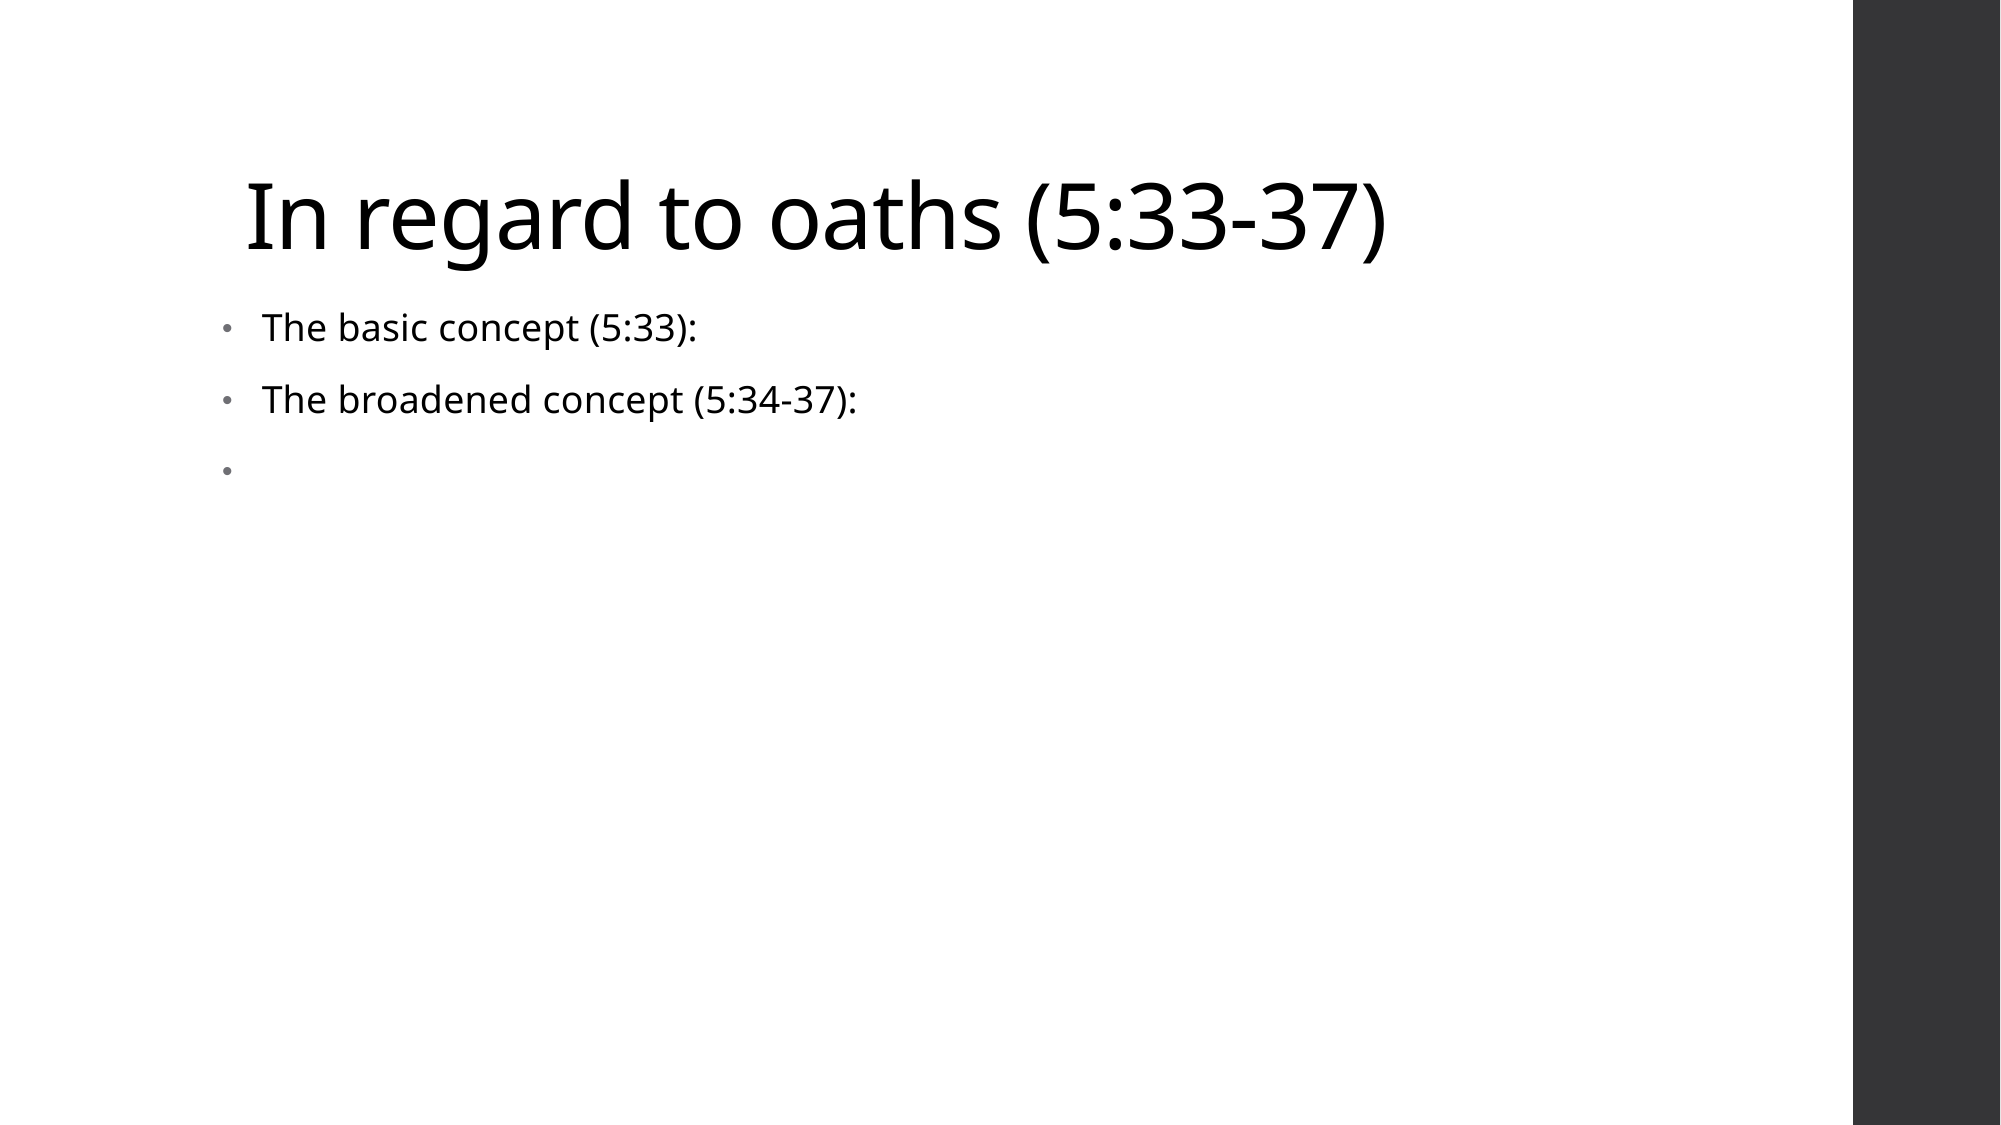

# In regard to oaths (5:33-37)
 The basic concept (5:33):
 The broadened concept (5:34-37):